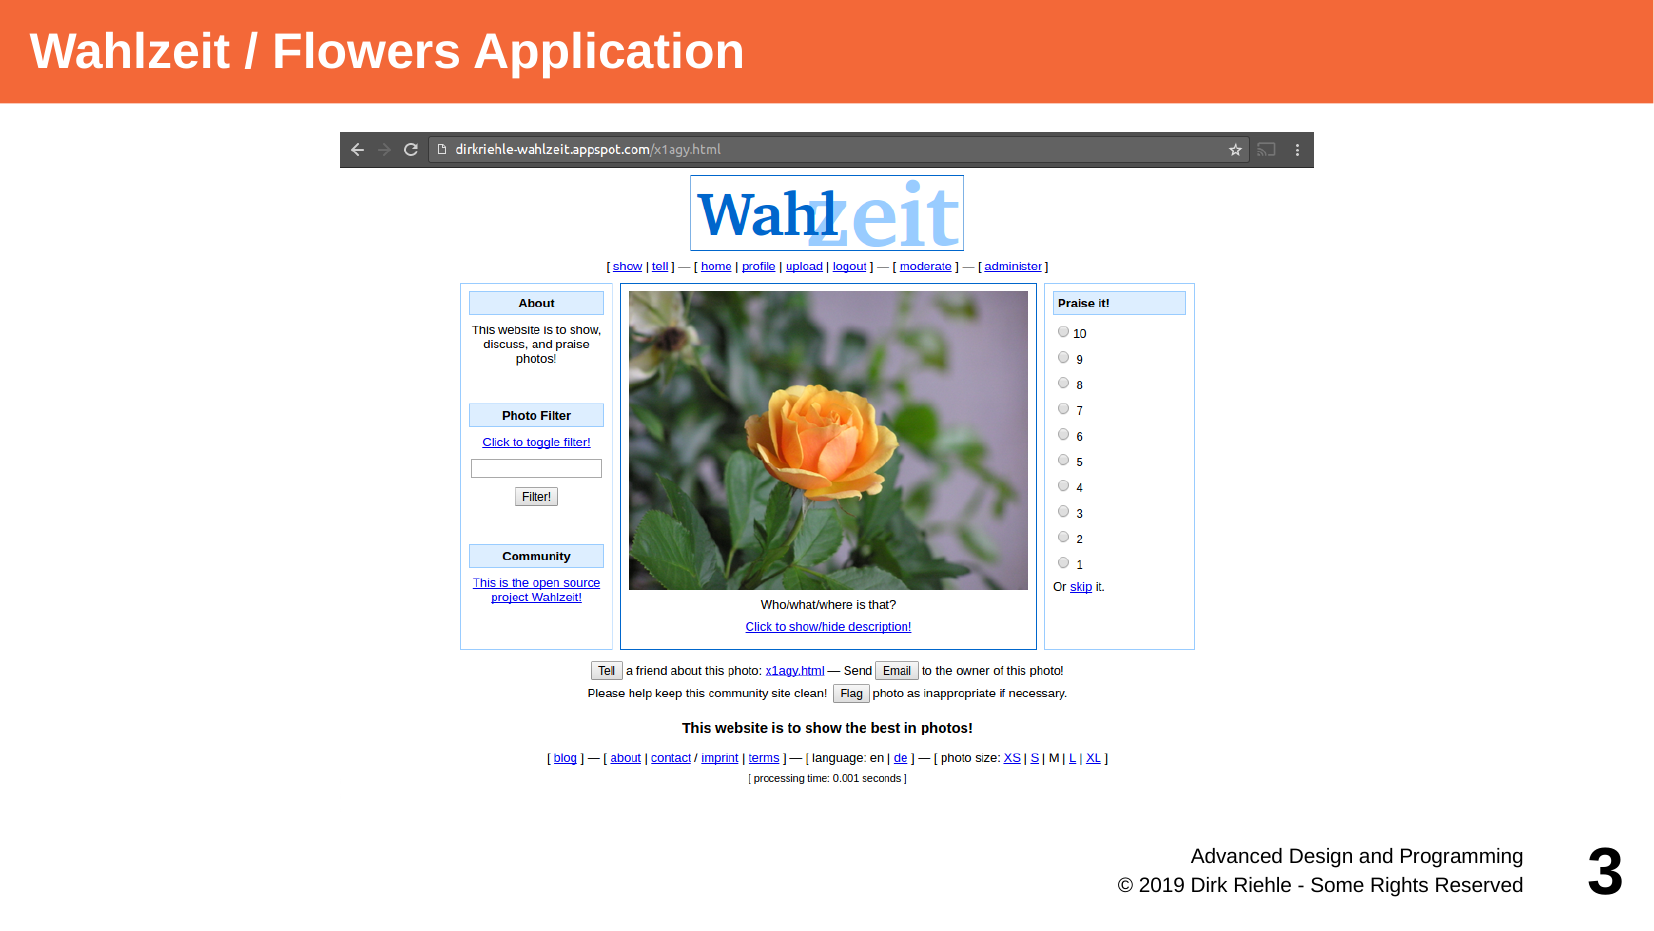

# Wahlzeit / Flowers Application
Advanced Design and Programming
3
© 2019 Dirk Riehle - Some Rights Reserved